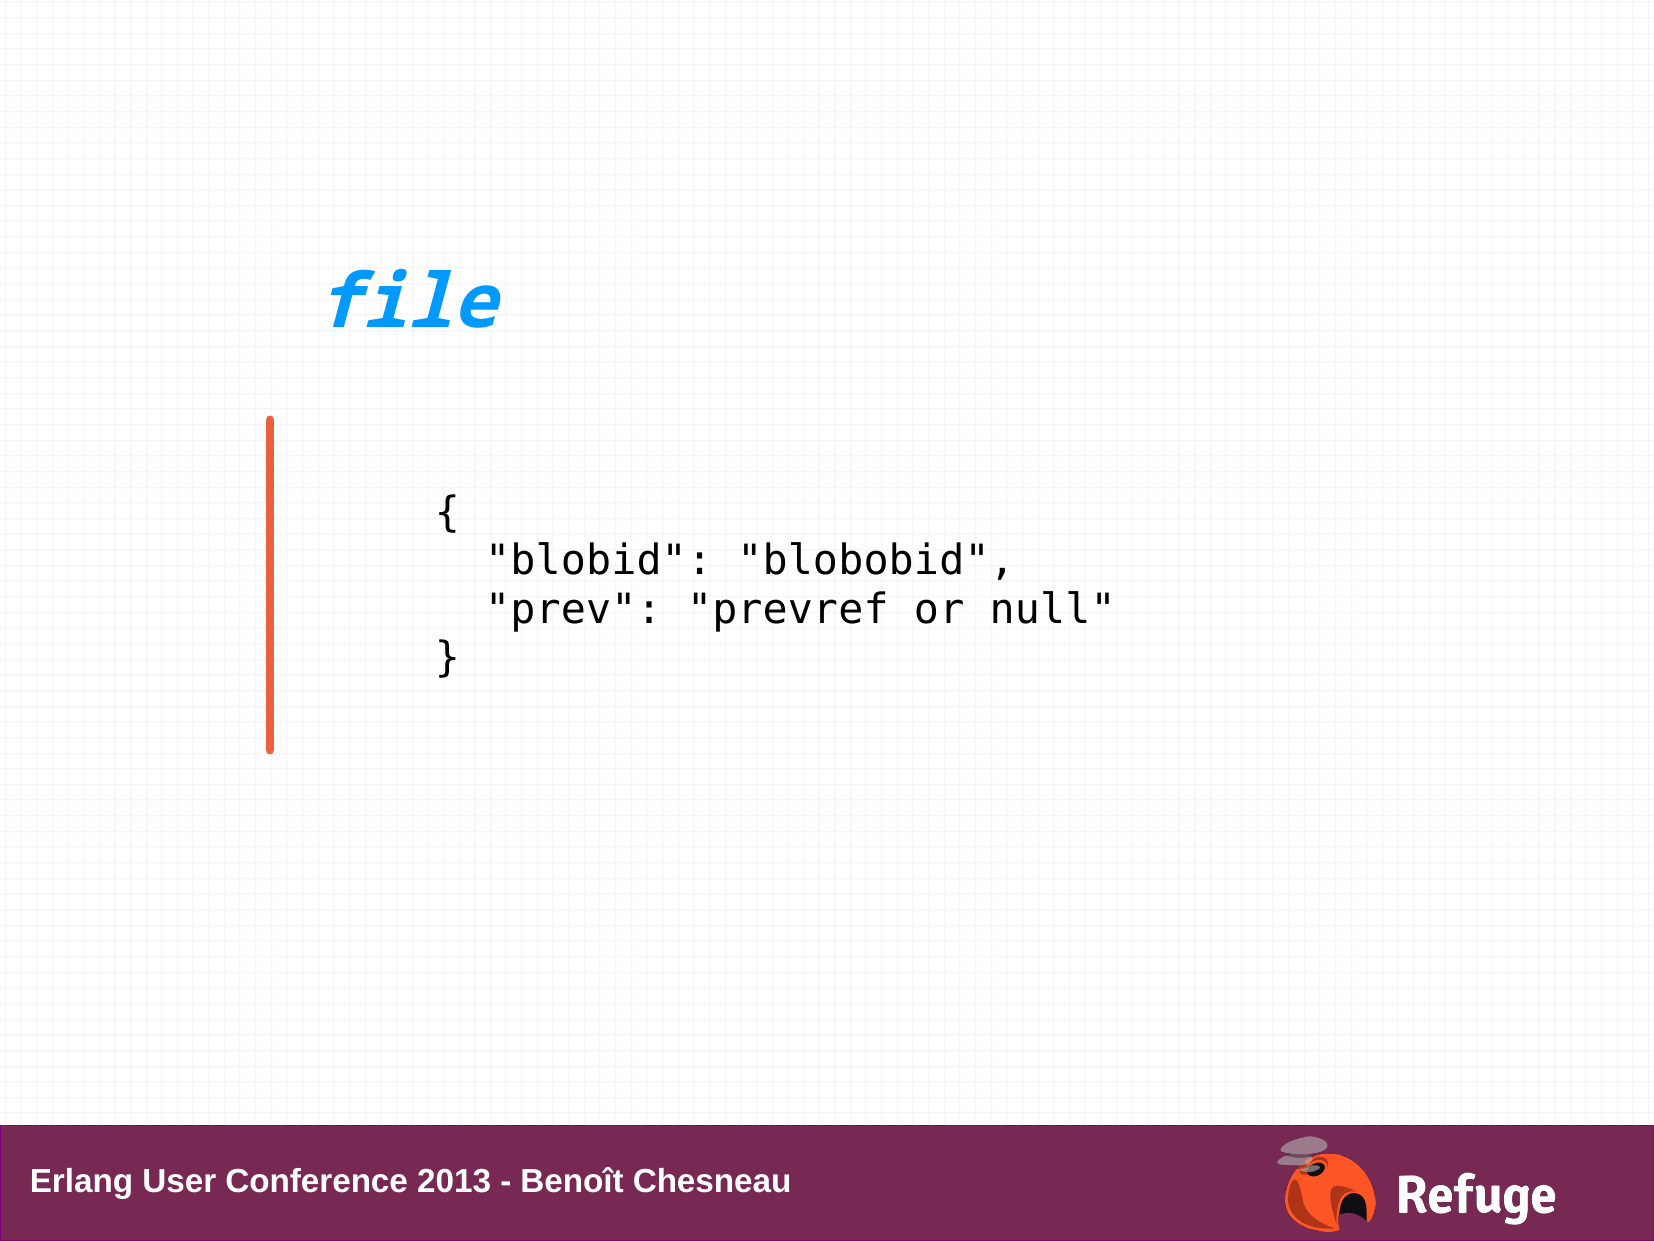

file
{
 "blobid": "blobobid",
 "prev": "prevref or null"
}
Erlang User Conference 2013 - Benoît Chesneau